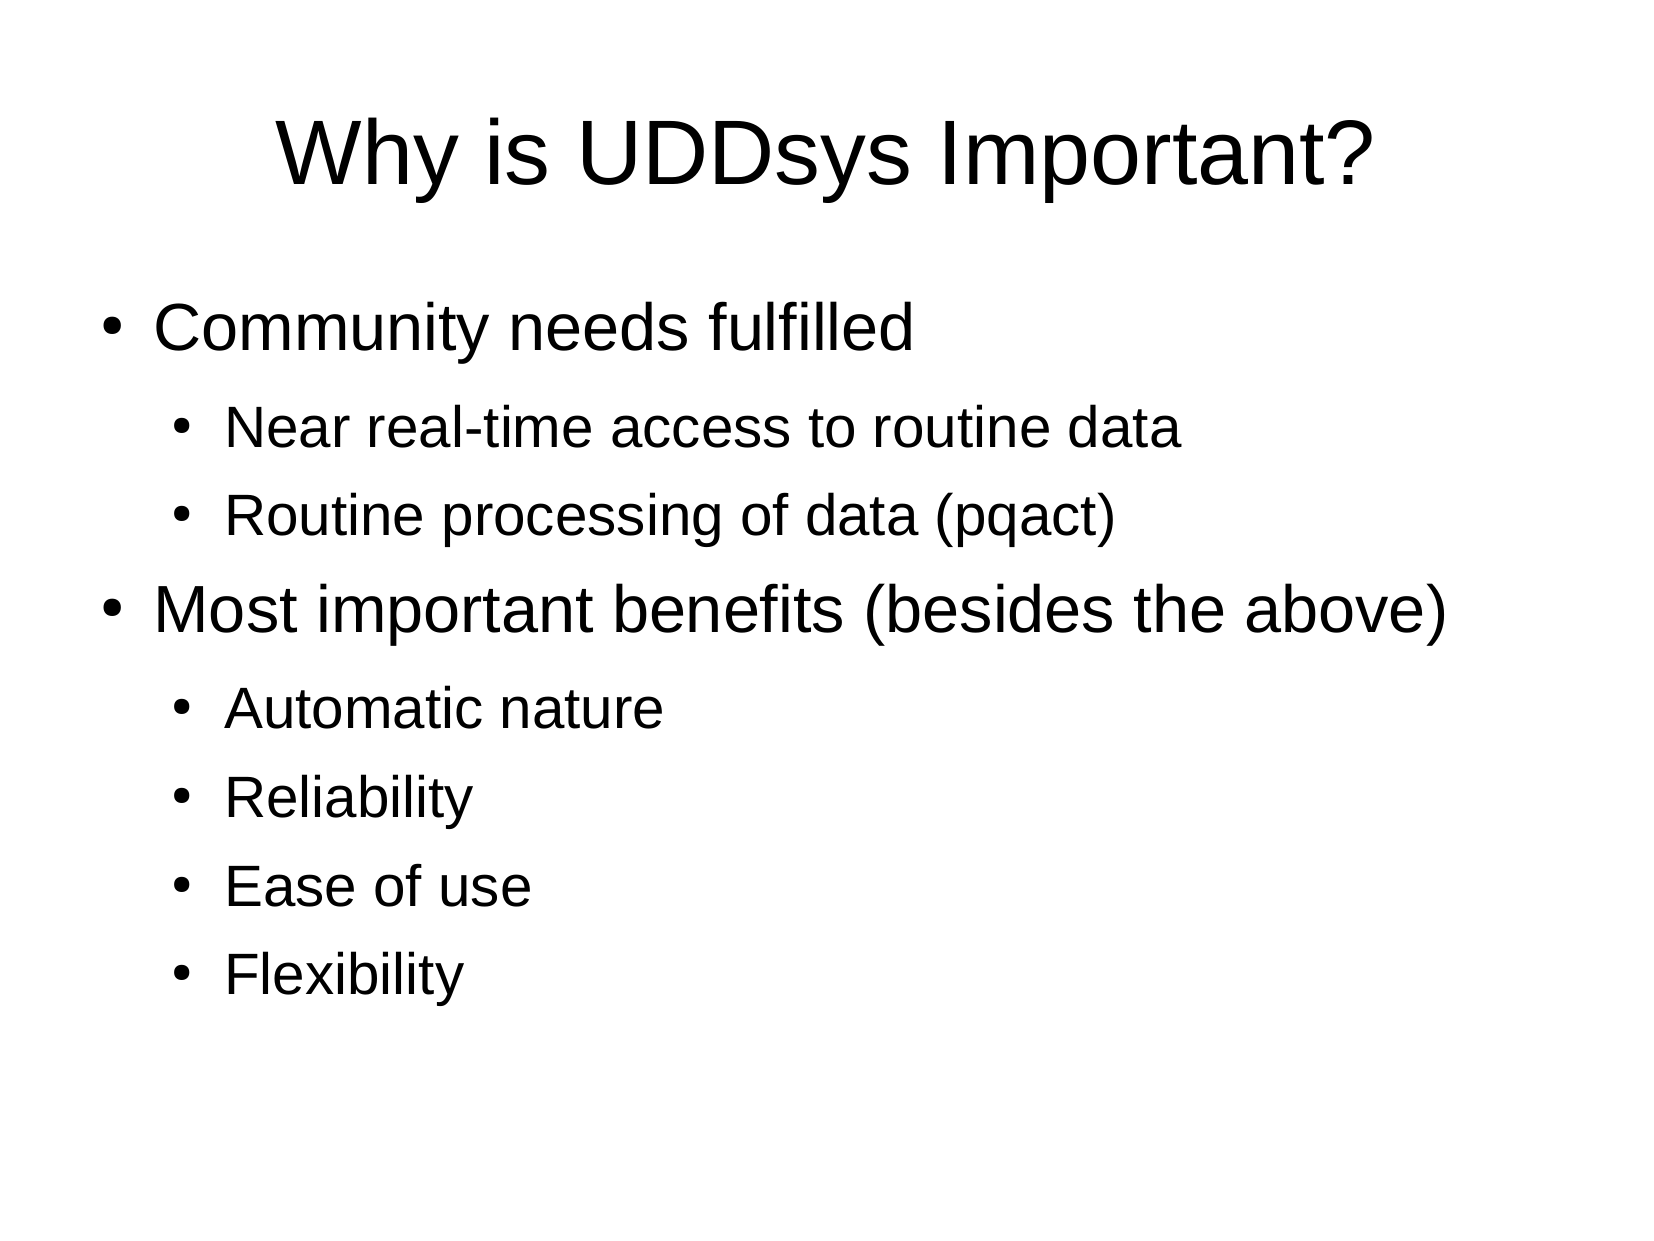

# Why is UDDsys Important?
Community needs fulfilled
Near real-time access to routine data
Routine processing of data (pqact)
Most important benefits (besides the above)
Automatic nature
Reliability
Ease of use
Flexibility